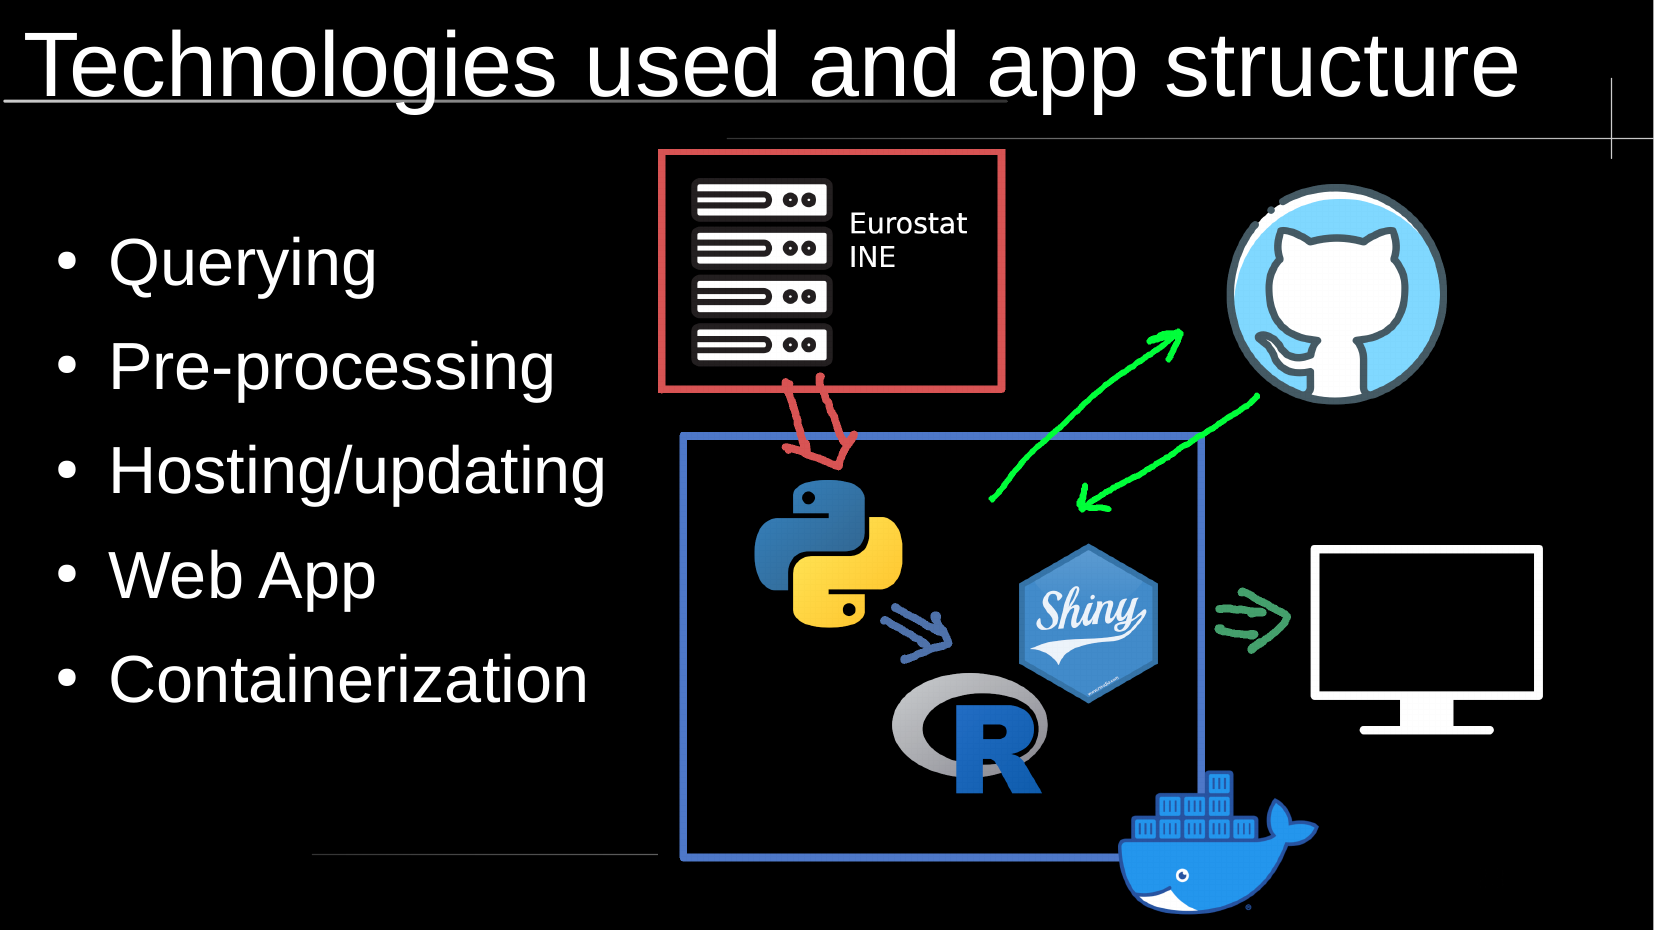

# Technologies used and app structure
Querying
Pre-processing
Hosting/updating
Web App
Containerization
23